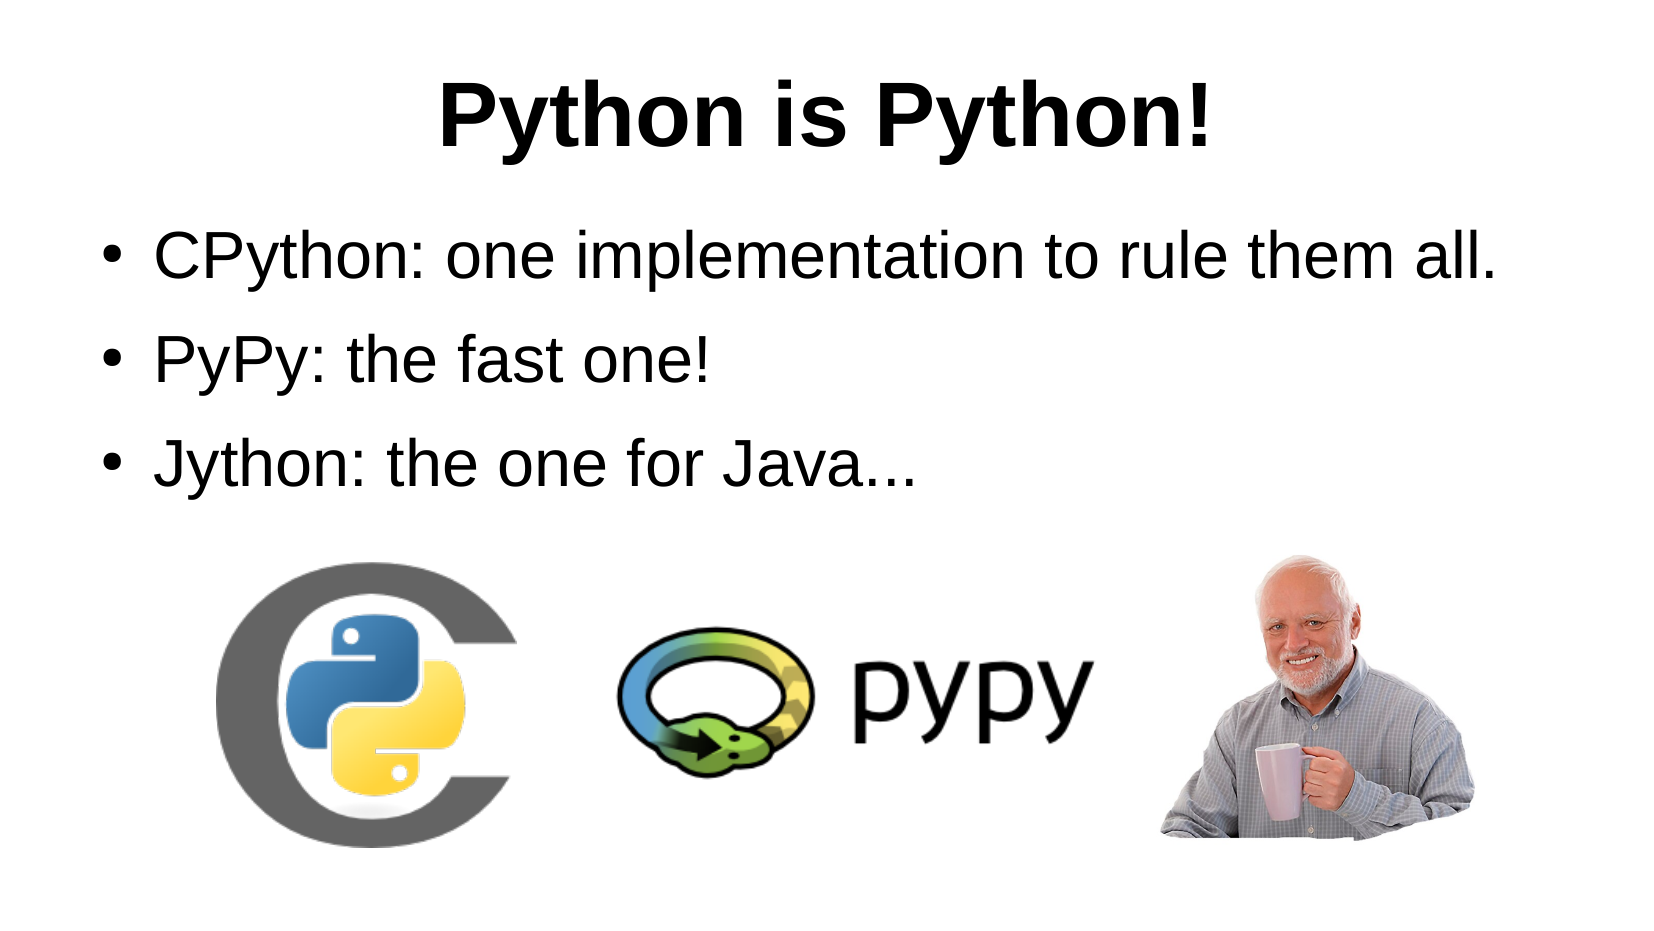

# Python is Python!
CPython: one implementation to rule them all.
PyPy: the fast one!
Jython: the one for Java...